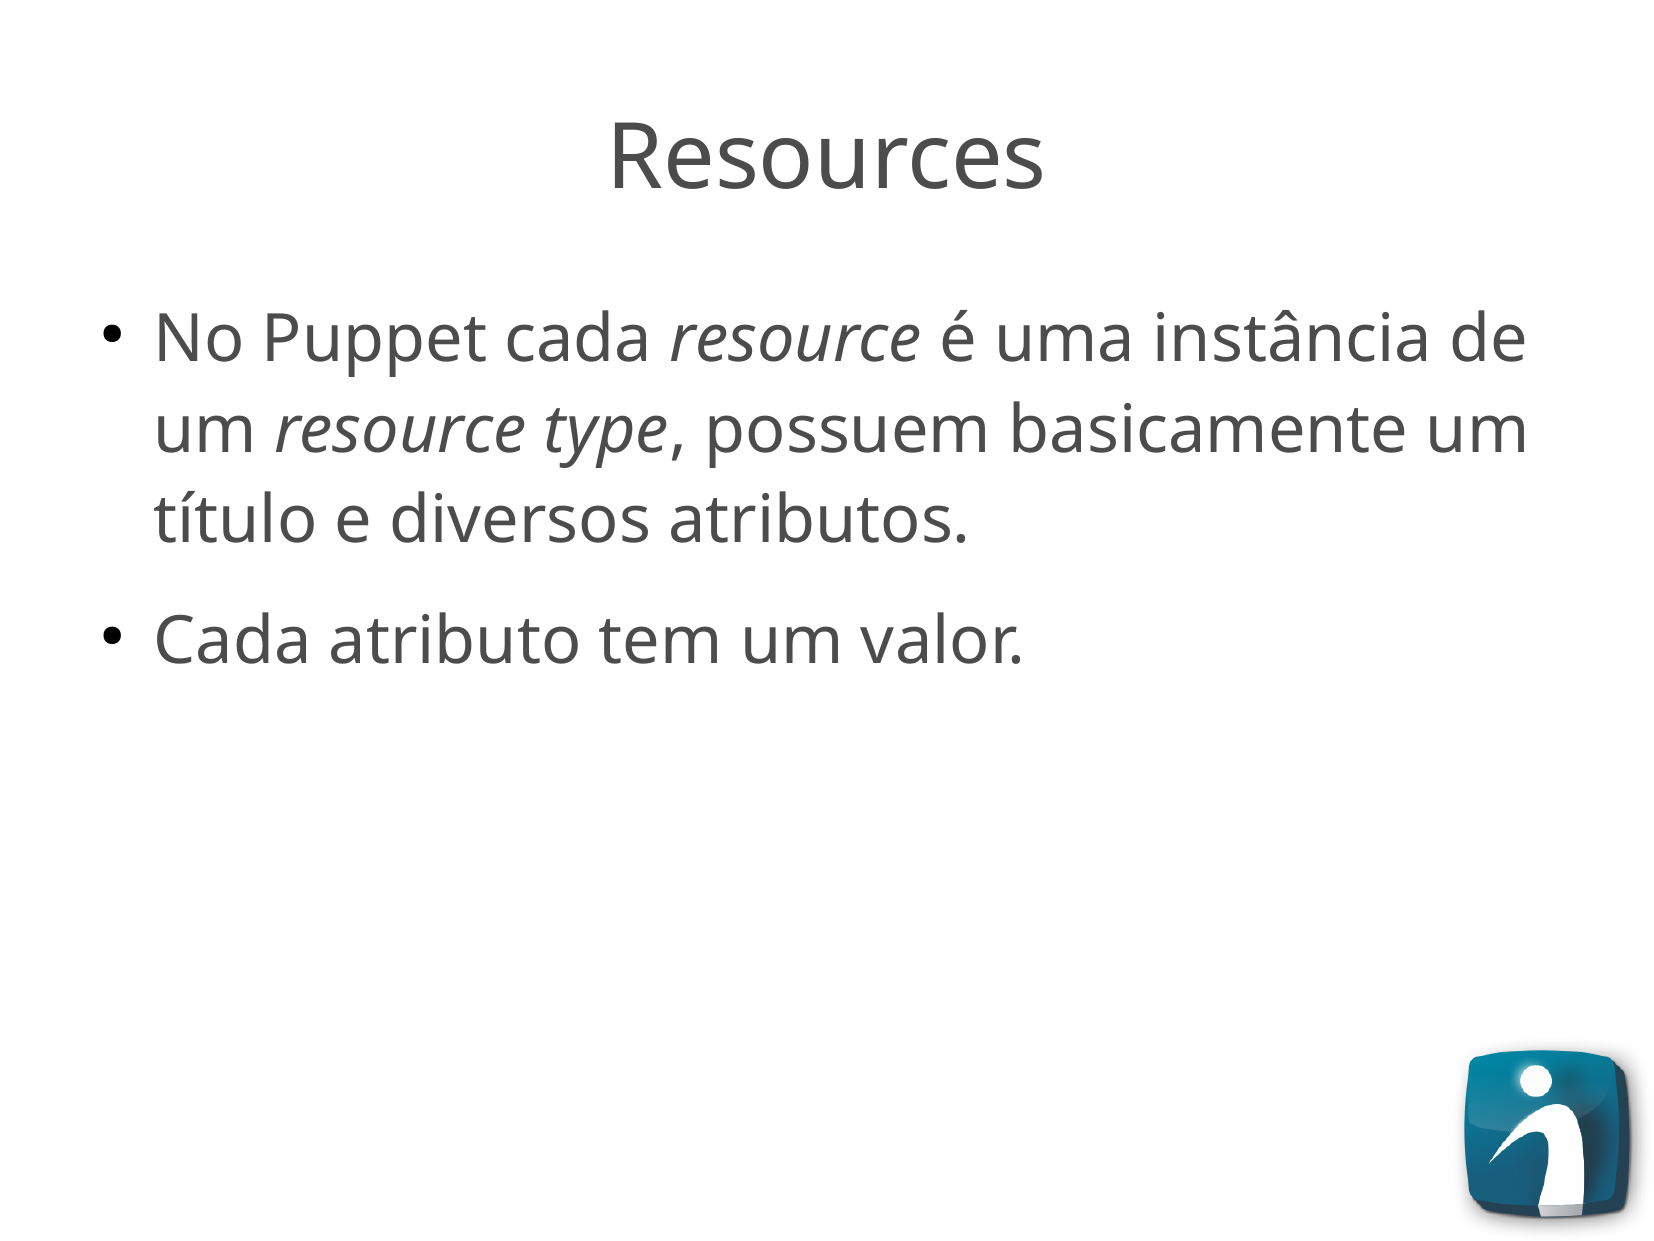

# Resources
No Puppet cada resource é uma instância de um resource type, possuem basicamente um título e diversos atributos.
Cada atributo tem um valor.